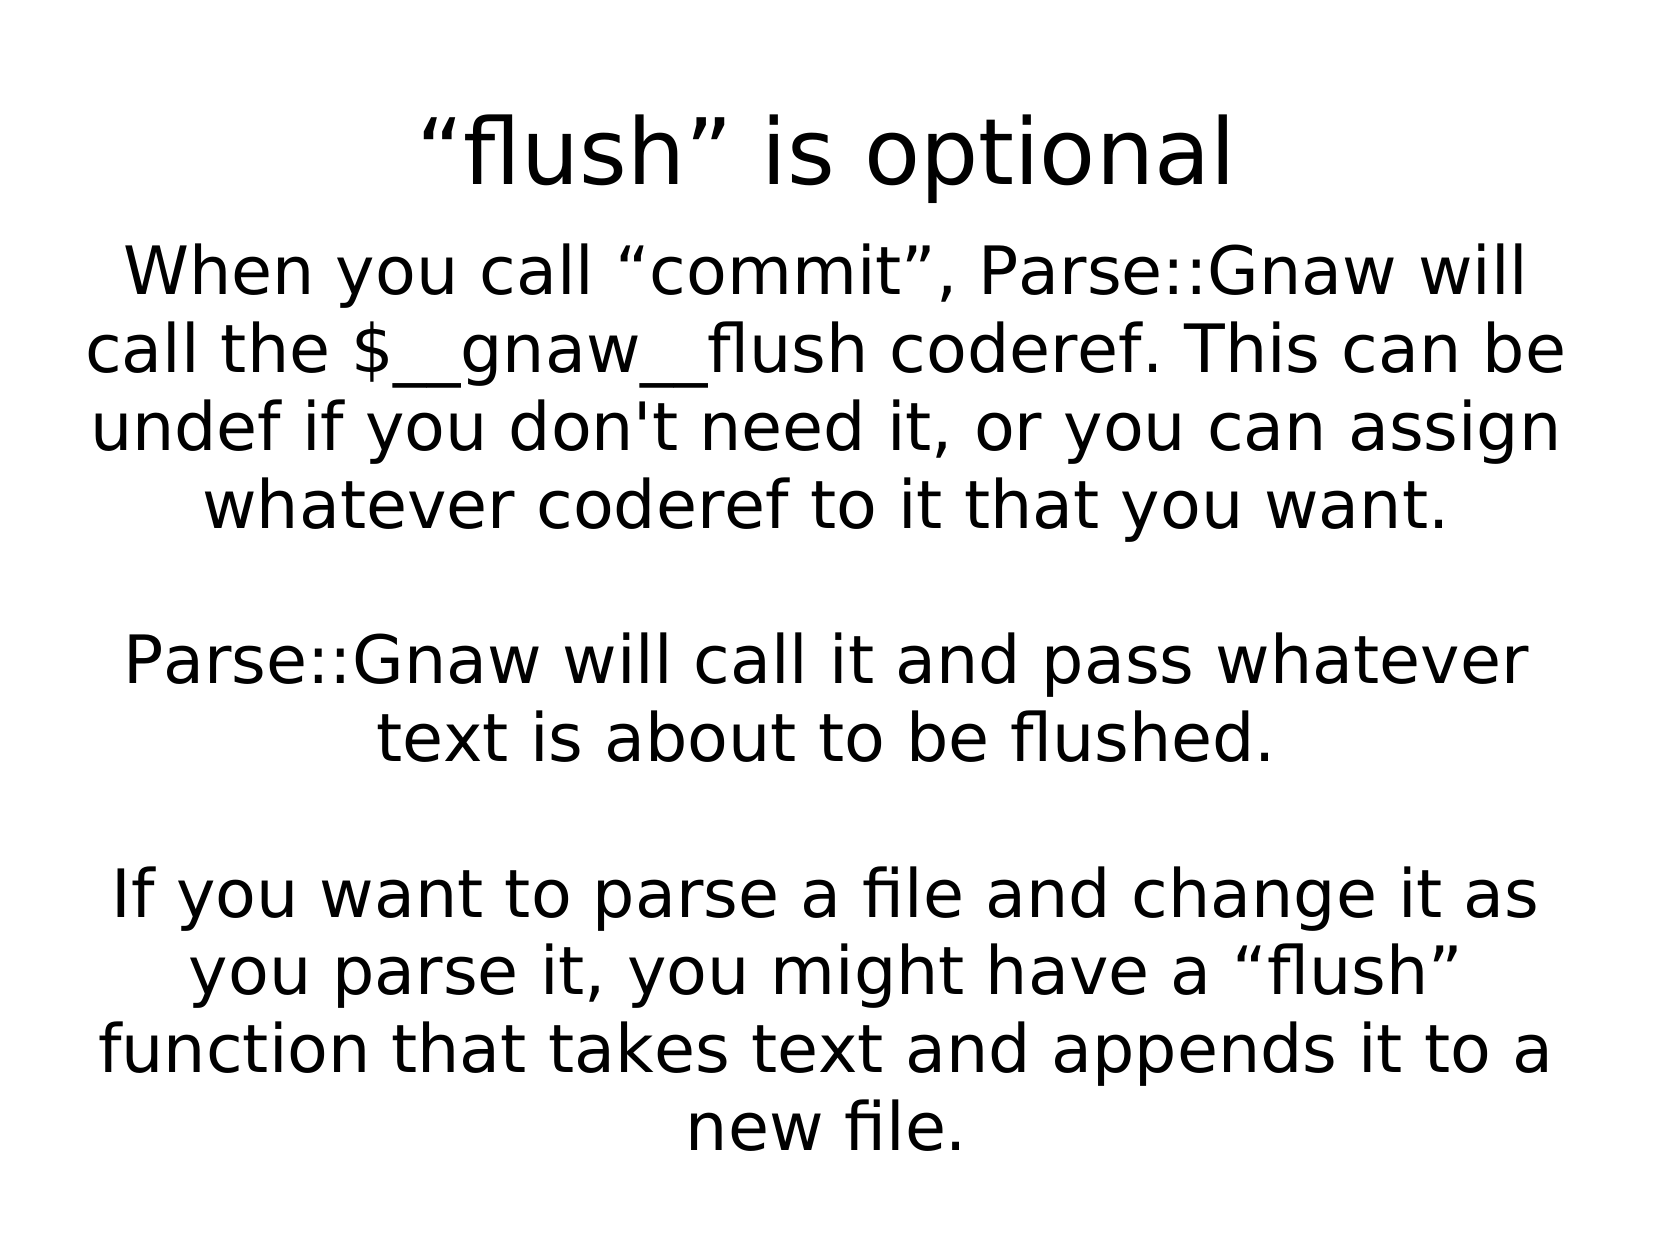

# “flush” is optional
When you call “commit”, Parse::Gnaw will call the $__gnaw__flush coderef. This can be undef if you don't need it, or you can assign whatever coderef to it that you want.
Parse::Gnaw will call it and pass whatever text is about to be flushed.
If you want to parse a file and change it as you parse it, you might have a “flush” function that takes text and appends it to a new file.